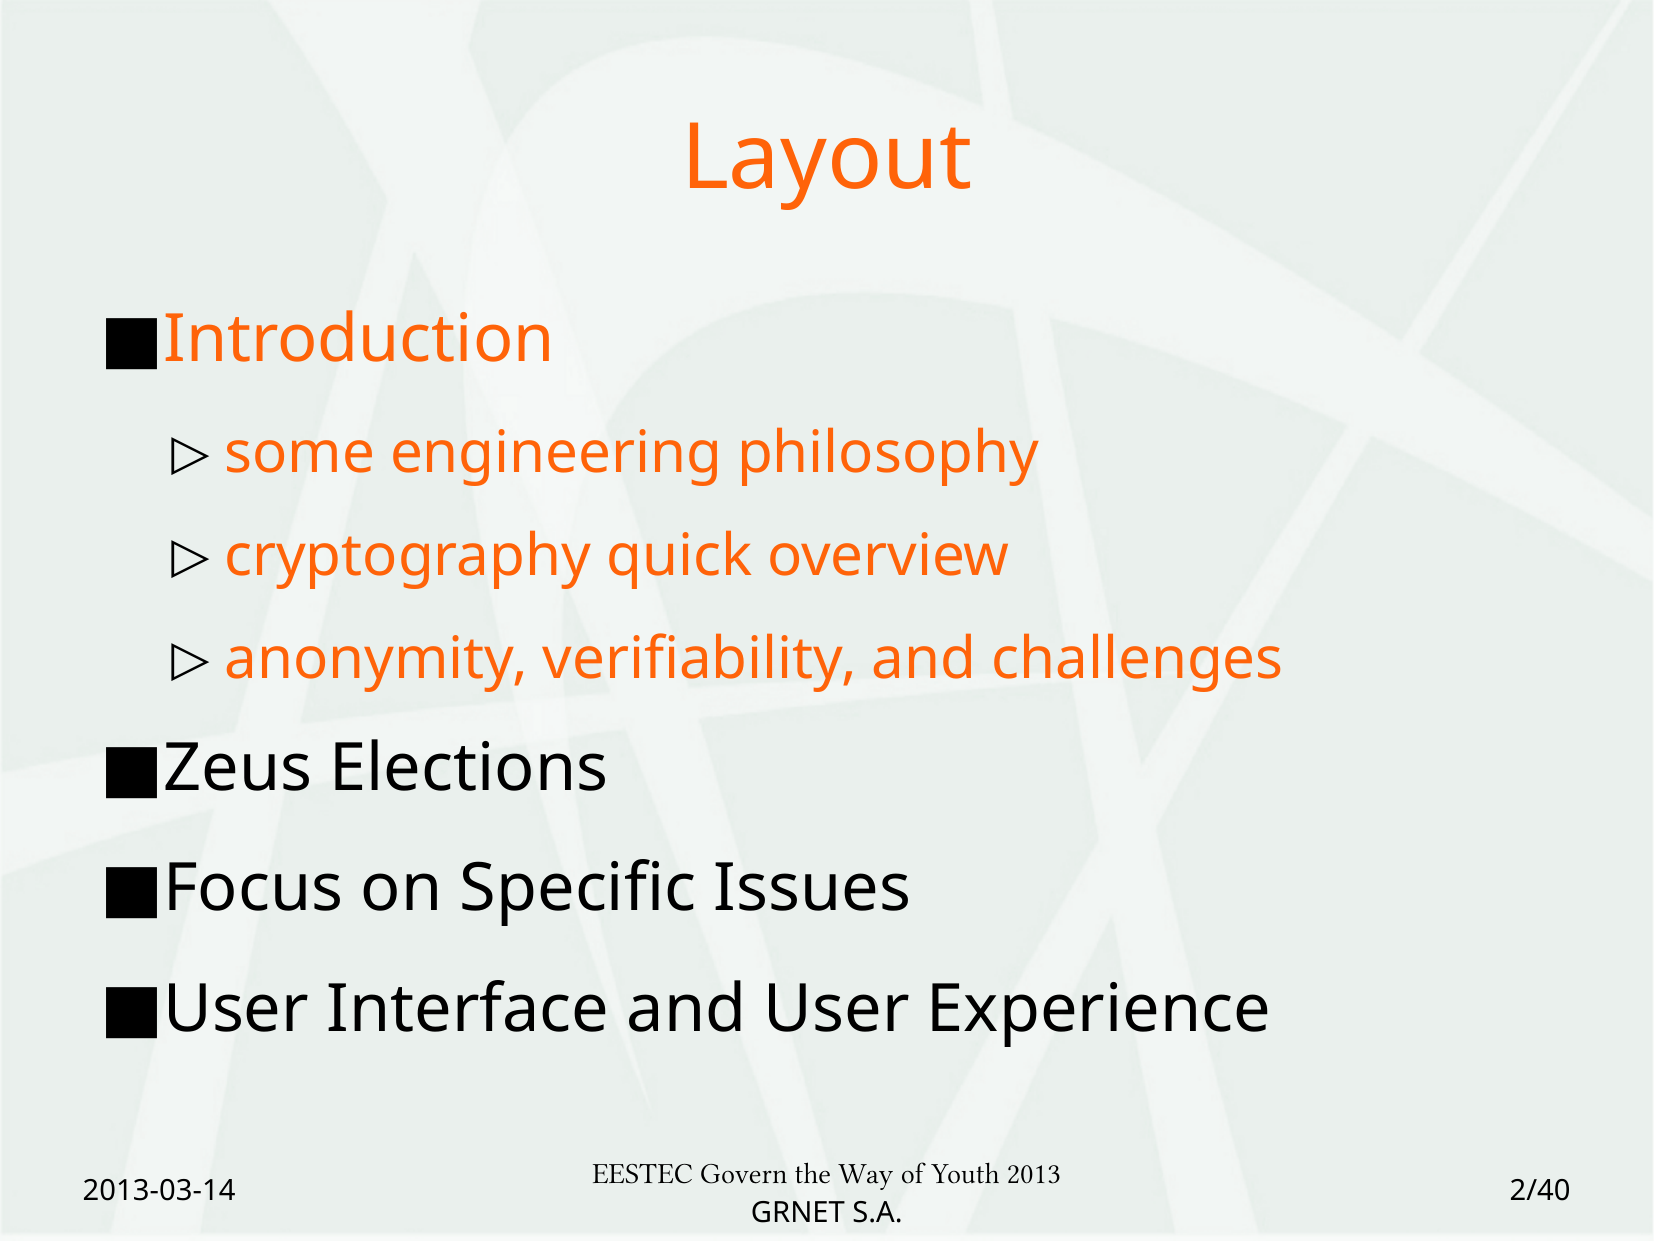

# Layout
Introduction
some engineering philosophy
cryptography quick overview
anonymity, verifiability, and challenges
Zeus Elections
Focus on Specific Issues
User Interface and User Experience
GRNET S.A.
2013-03-14
2